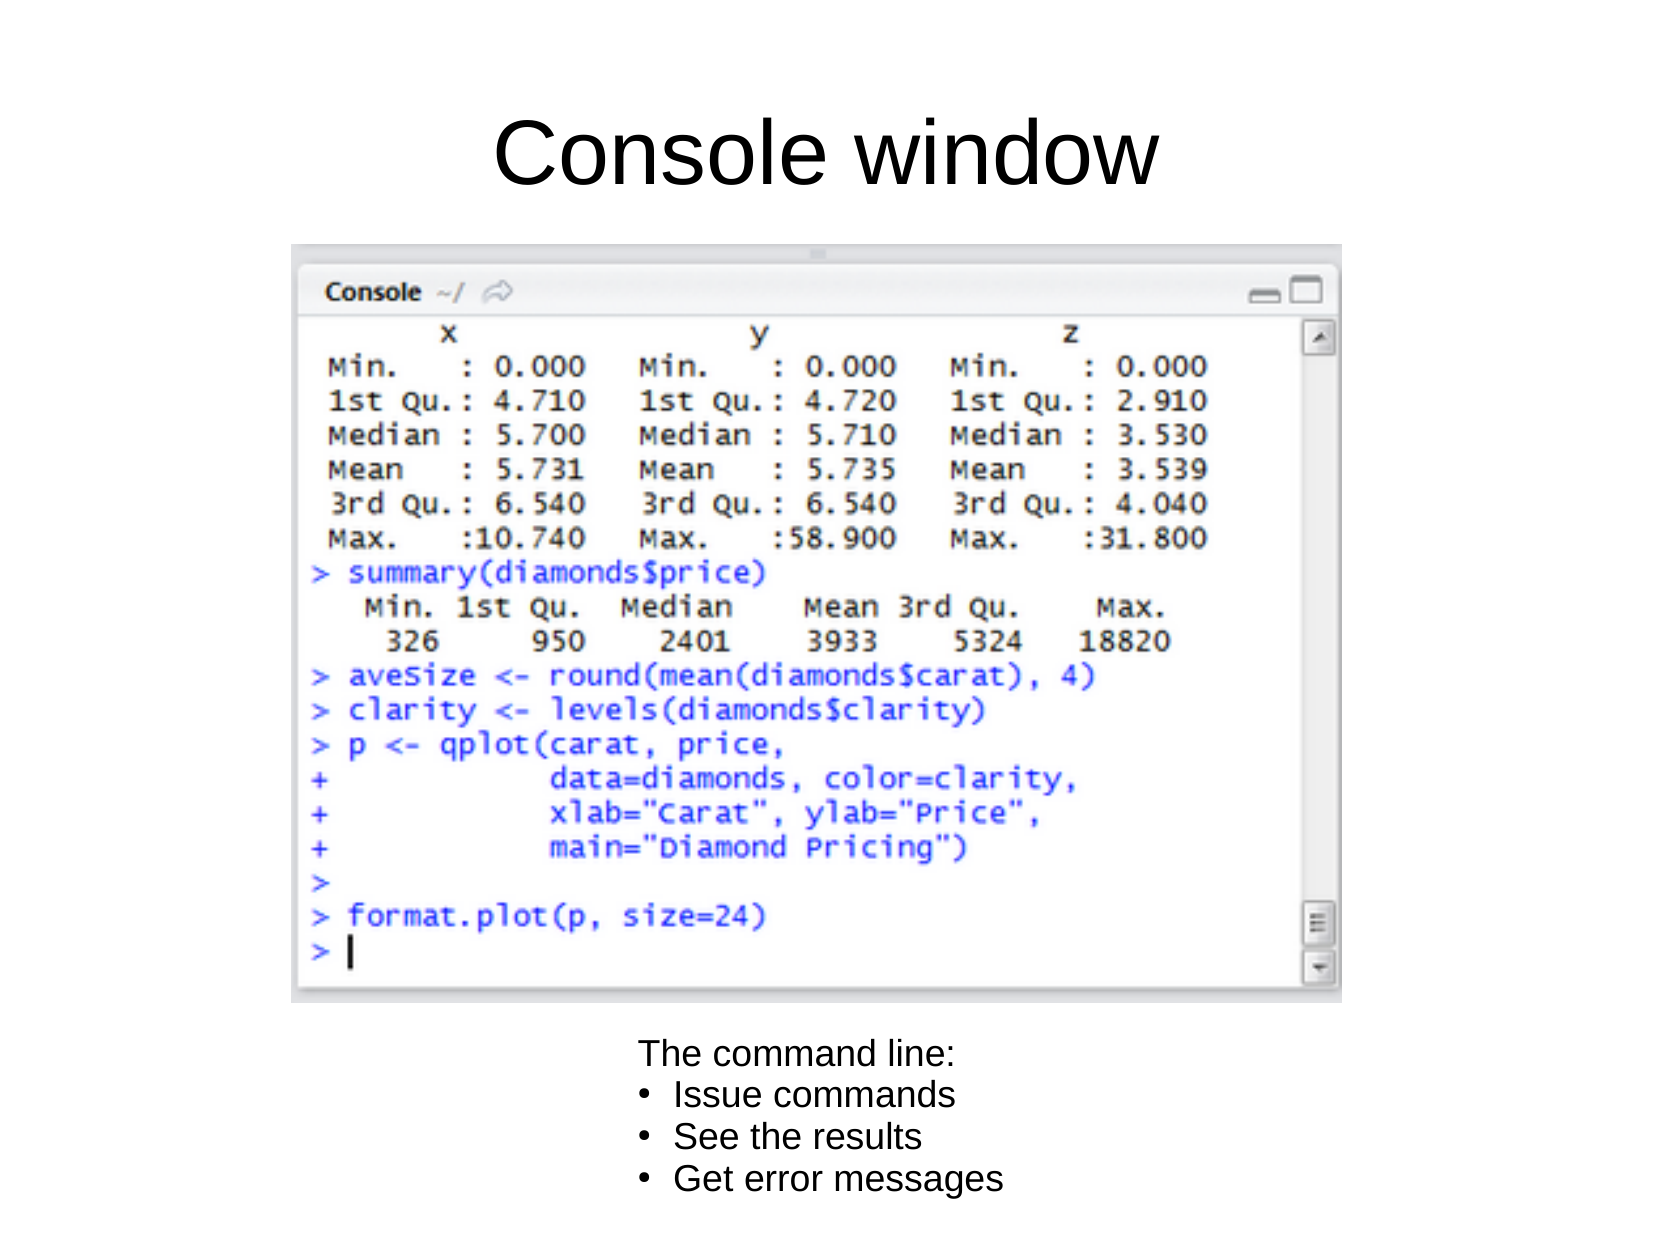

# Console window
The command line:
Issue commands
See the results
Get error messages